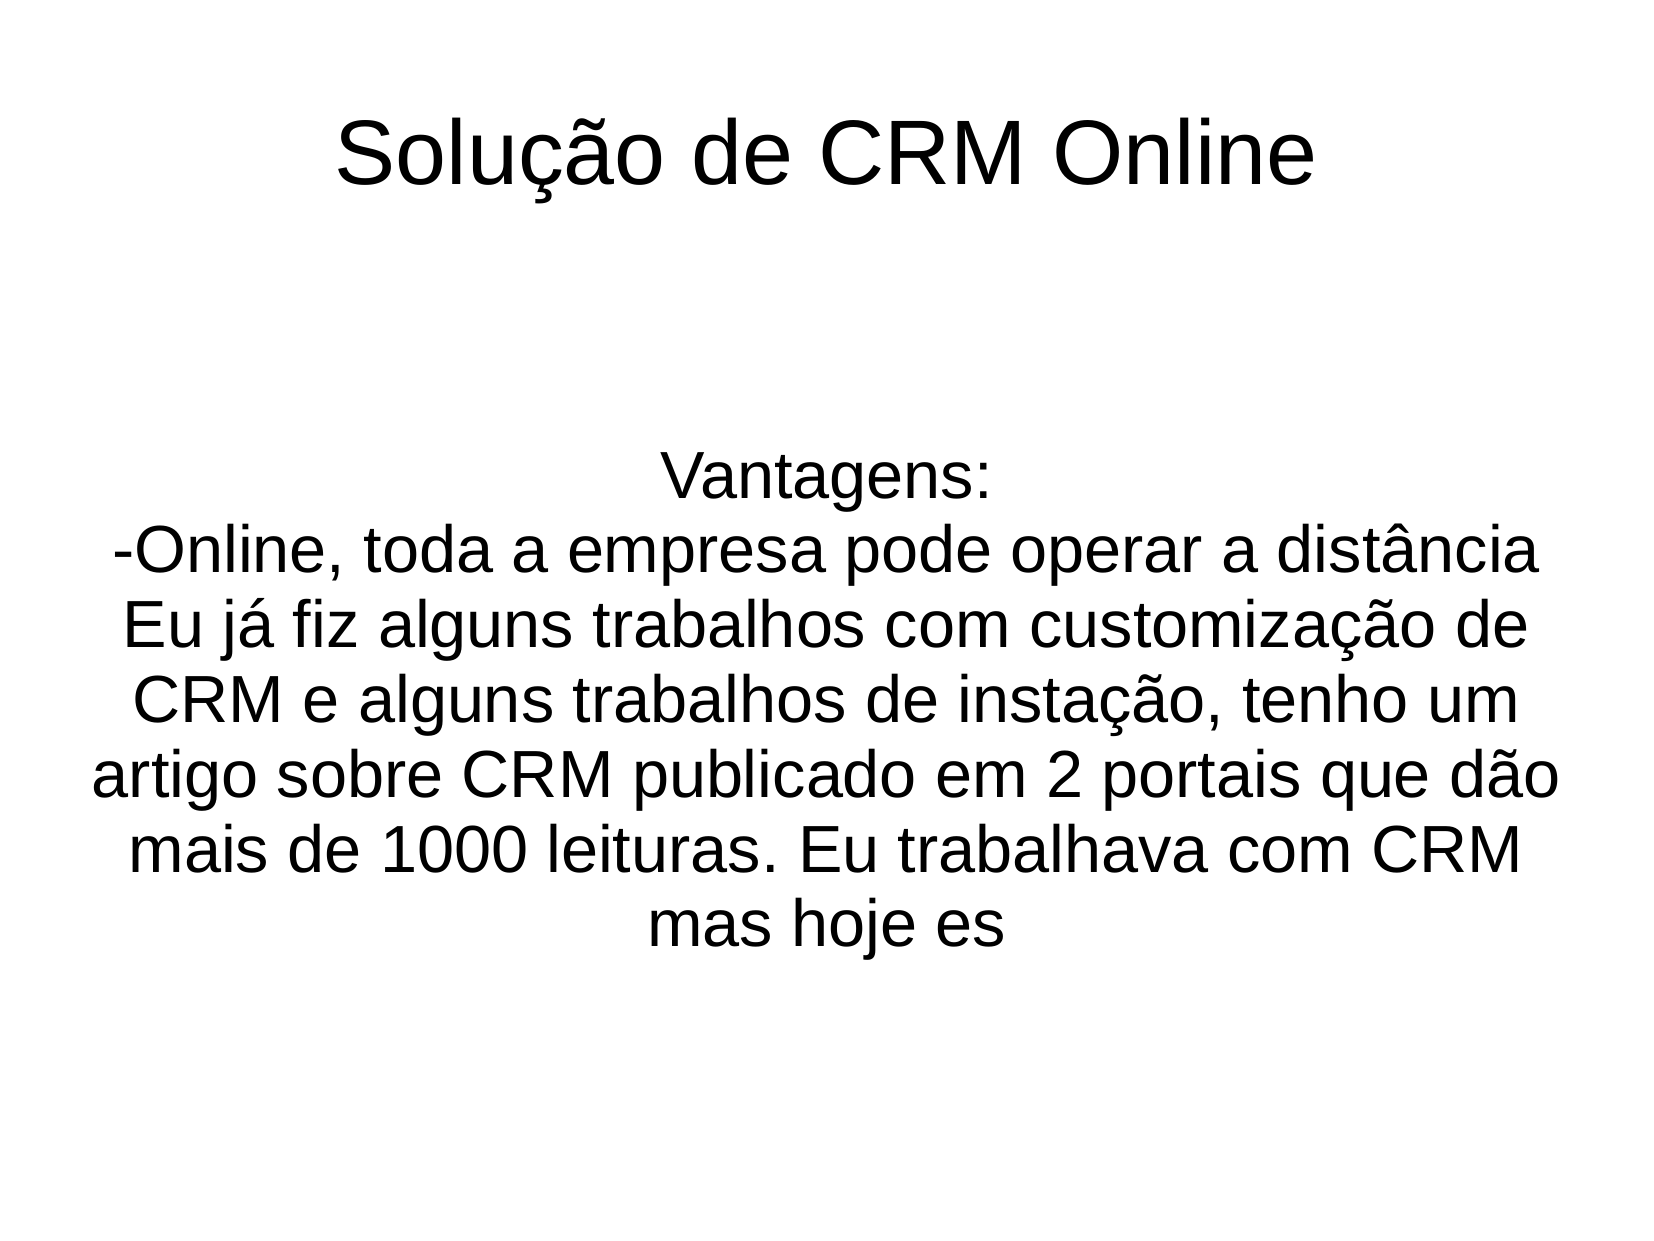

# Solução de CRM Online
Vantagens:
-Online, toda a empresa pode operar a distância
Eu já fiz alguns trabalhos com customização de CRM e alguns trabalhos de instação, tenho um artigo sobre CRM publicado em 2 portais que dão mais de 1000 leituras. Eu trabalhava com CRM mas hoje es